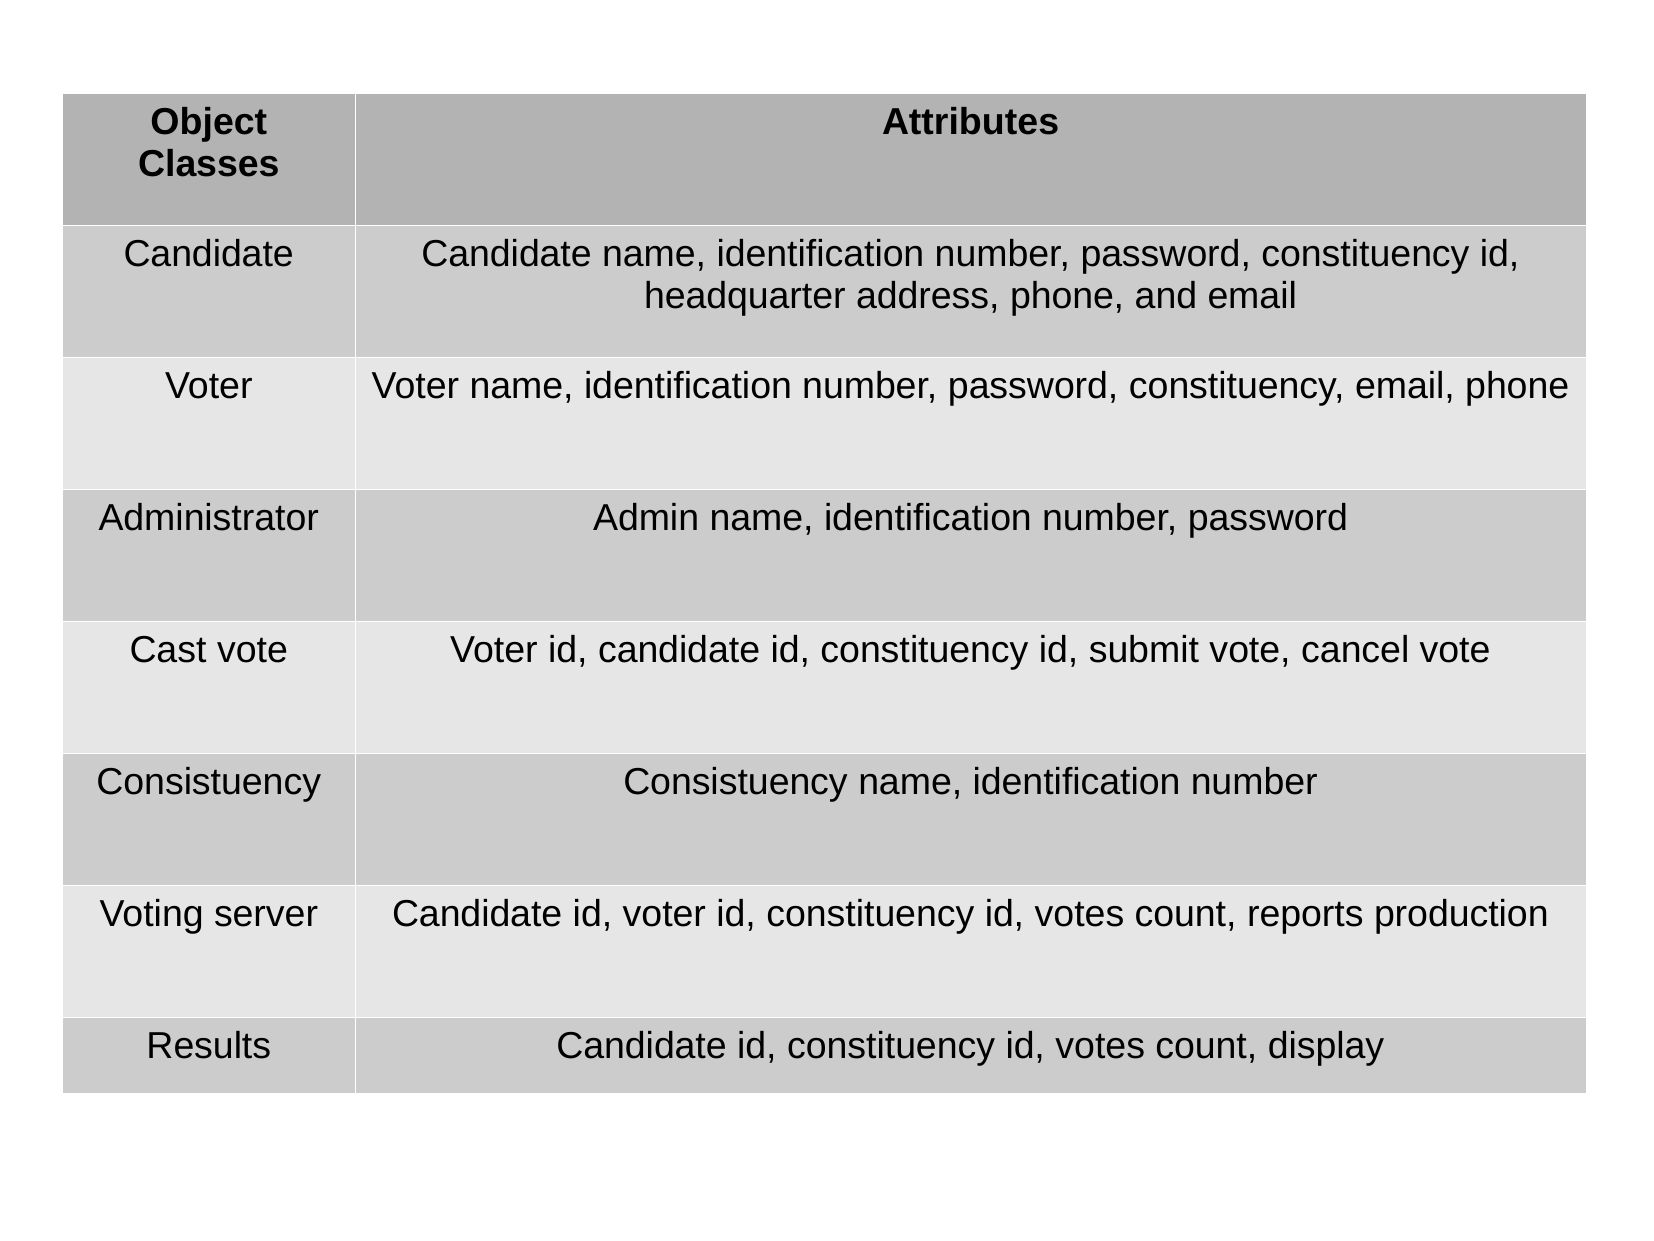

| Object Classes | Attributes |
| --- | --- |
| Candidate | Candidate name, identification number, password, constituency id, headquarter address, phone, and email |
| Voter | Voter name, identification number, password, constituency, email, phone |
| Administrator | Admin name, identification number, password |
| Cast vote | Voter id, candidate id, constituency id, submit vote, cancel vote |
| Consistuency | Consistuency name, identification number |
| Voting server | Candidate id, voter id, constituency id, votes count, reports production |
| Results | Candidate id, constituency id, votes count, display |